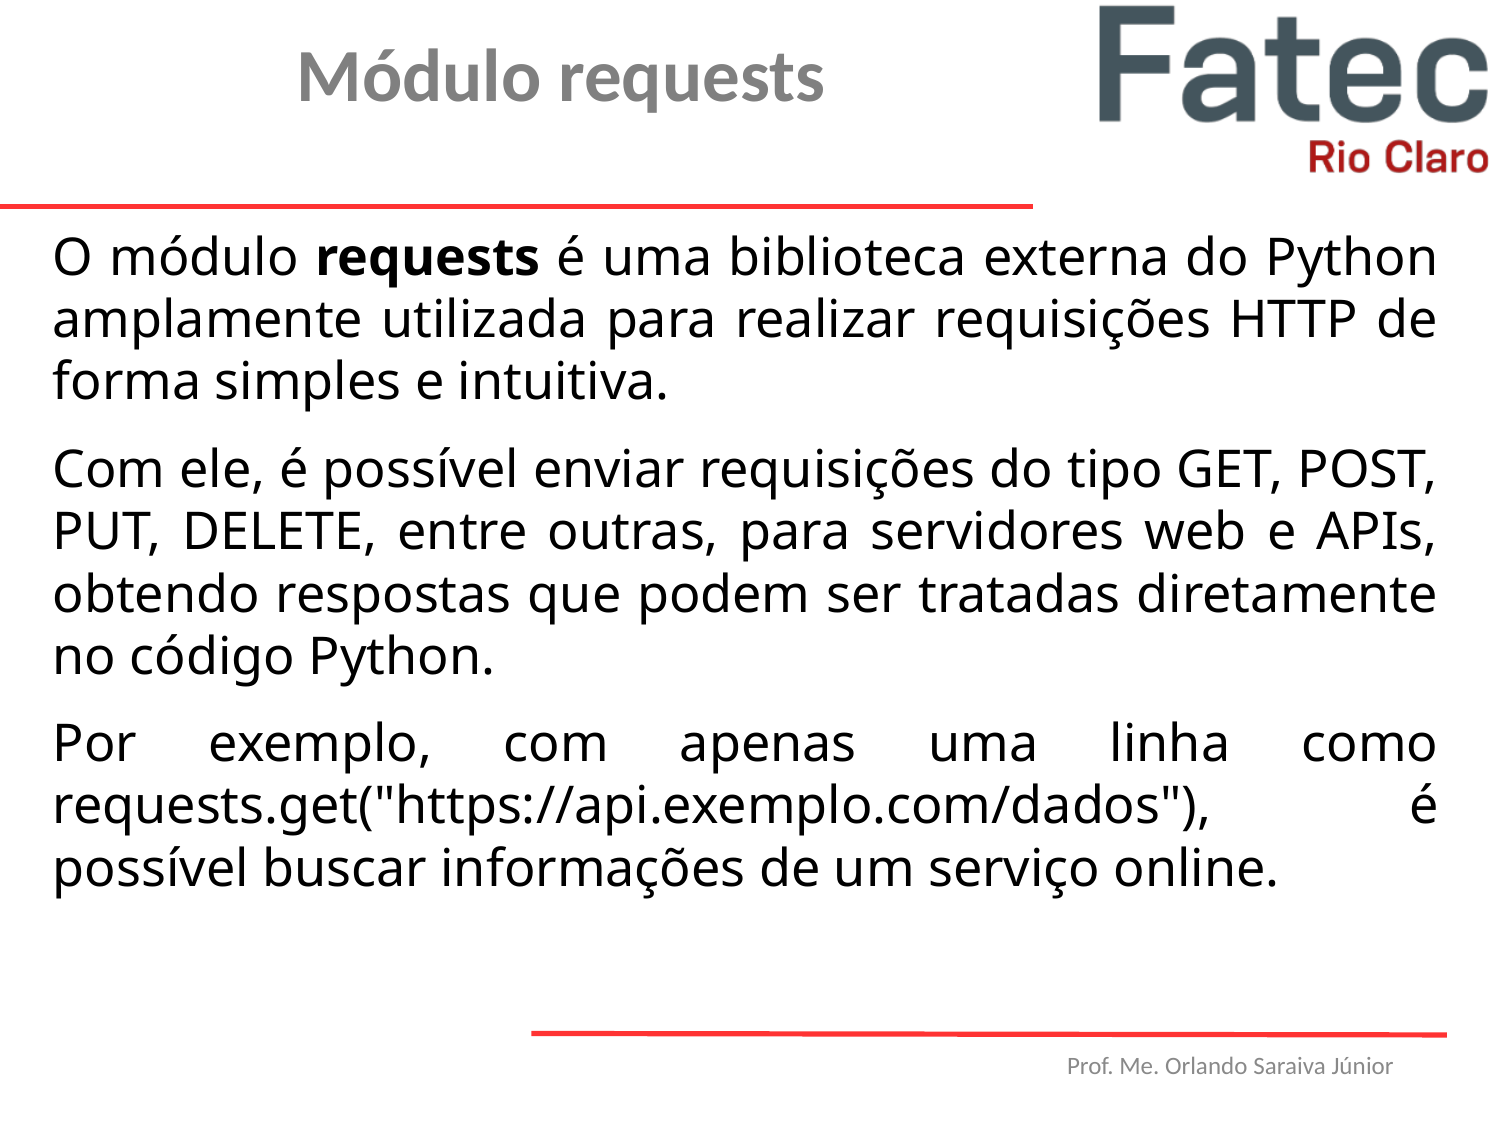

Módulo requests
# O módulo requests é uma biblioteca externa do Python amplamente utilizada para realizar requisições HTTP de forma simples e intuitiva.
Com ele, é possível enviar requisições do tipo GET, POST, PUT, DELETE, entre outras, para servidores web e APIs, obtendo respostas que podem ser tratadas diretamente no código Python.
Por exemplo, com apenas uma linha como requests.get("https://api.exemplo.com/dados"), é possível buscar informações de um serviço online.